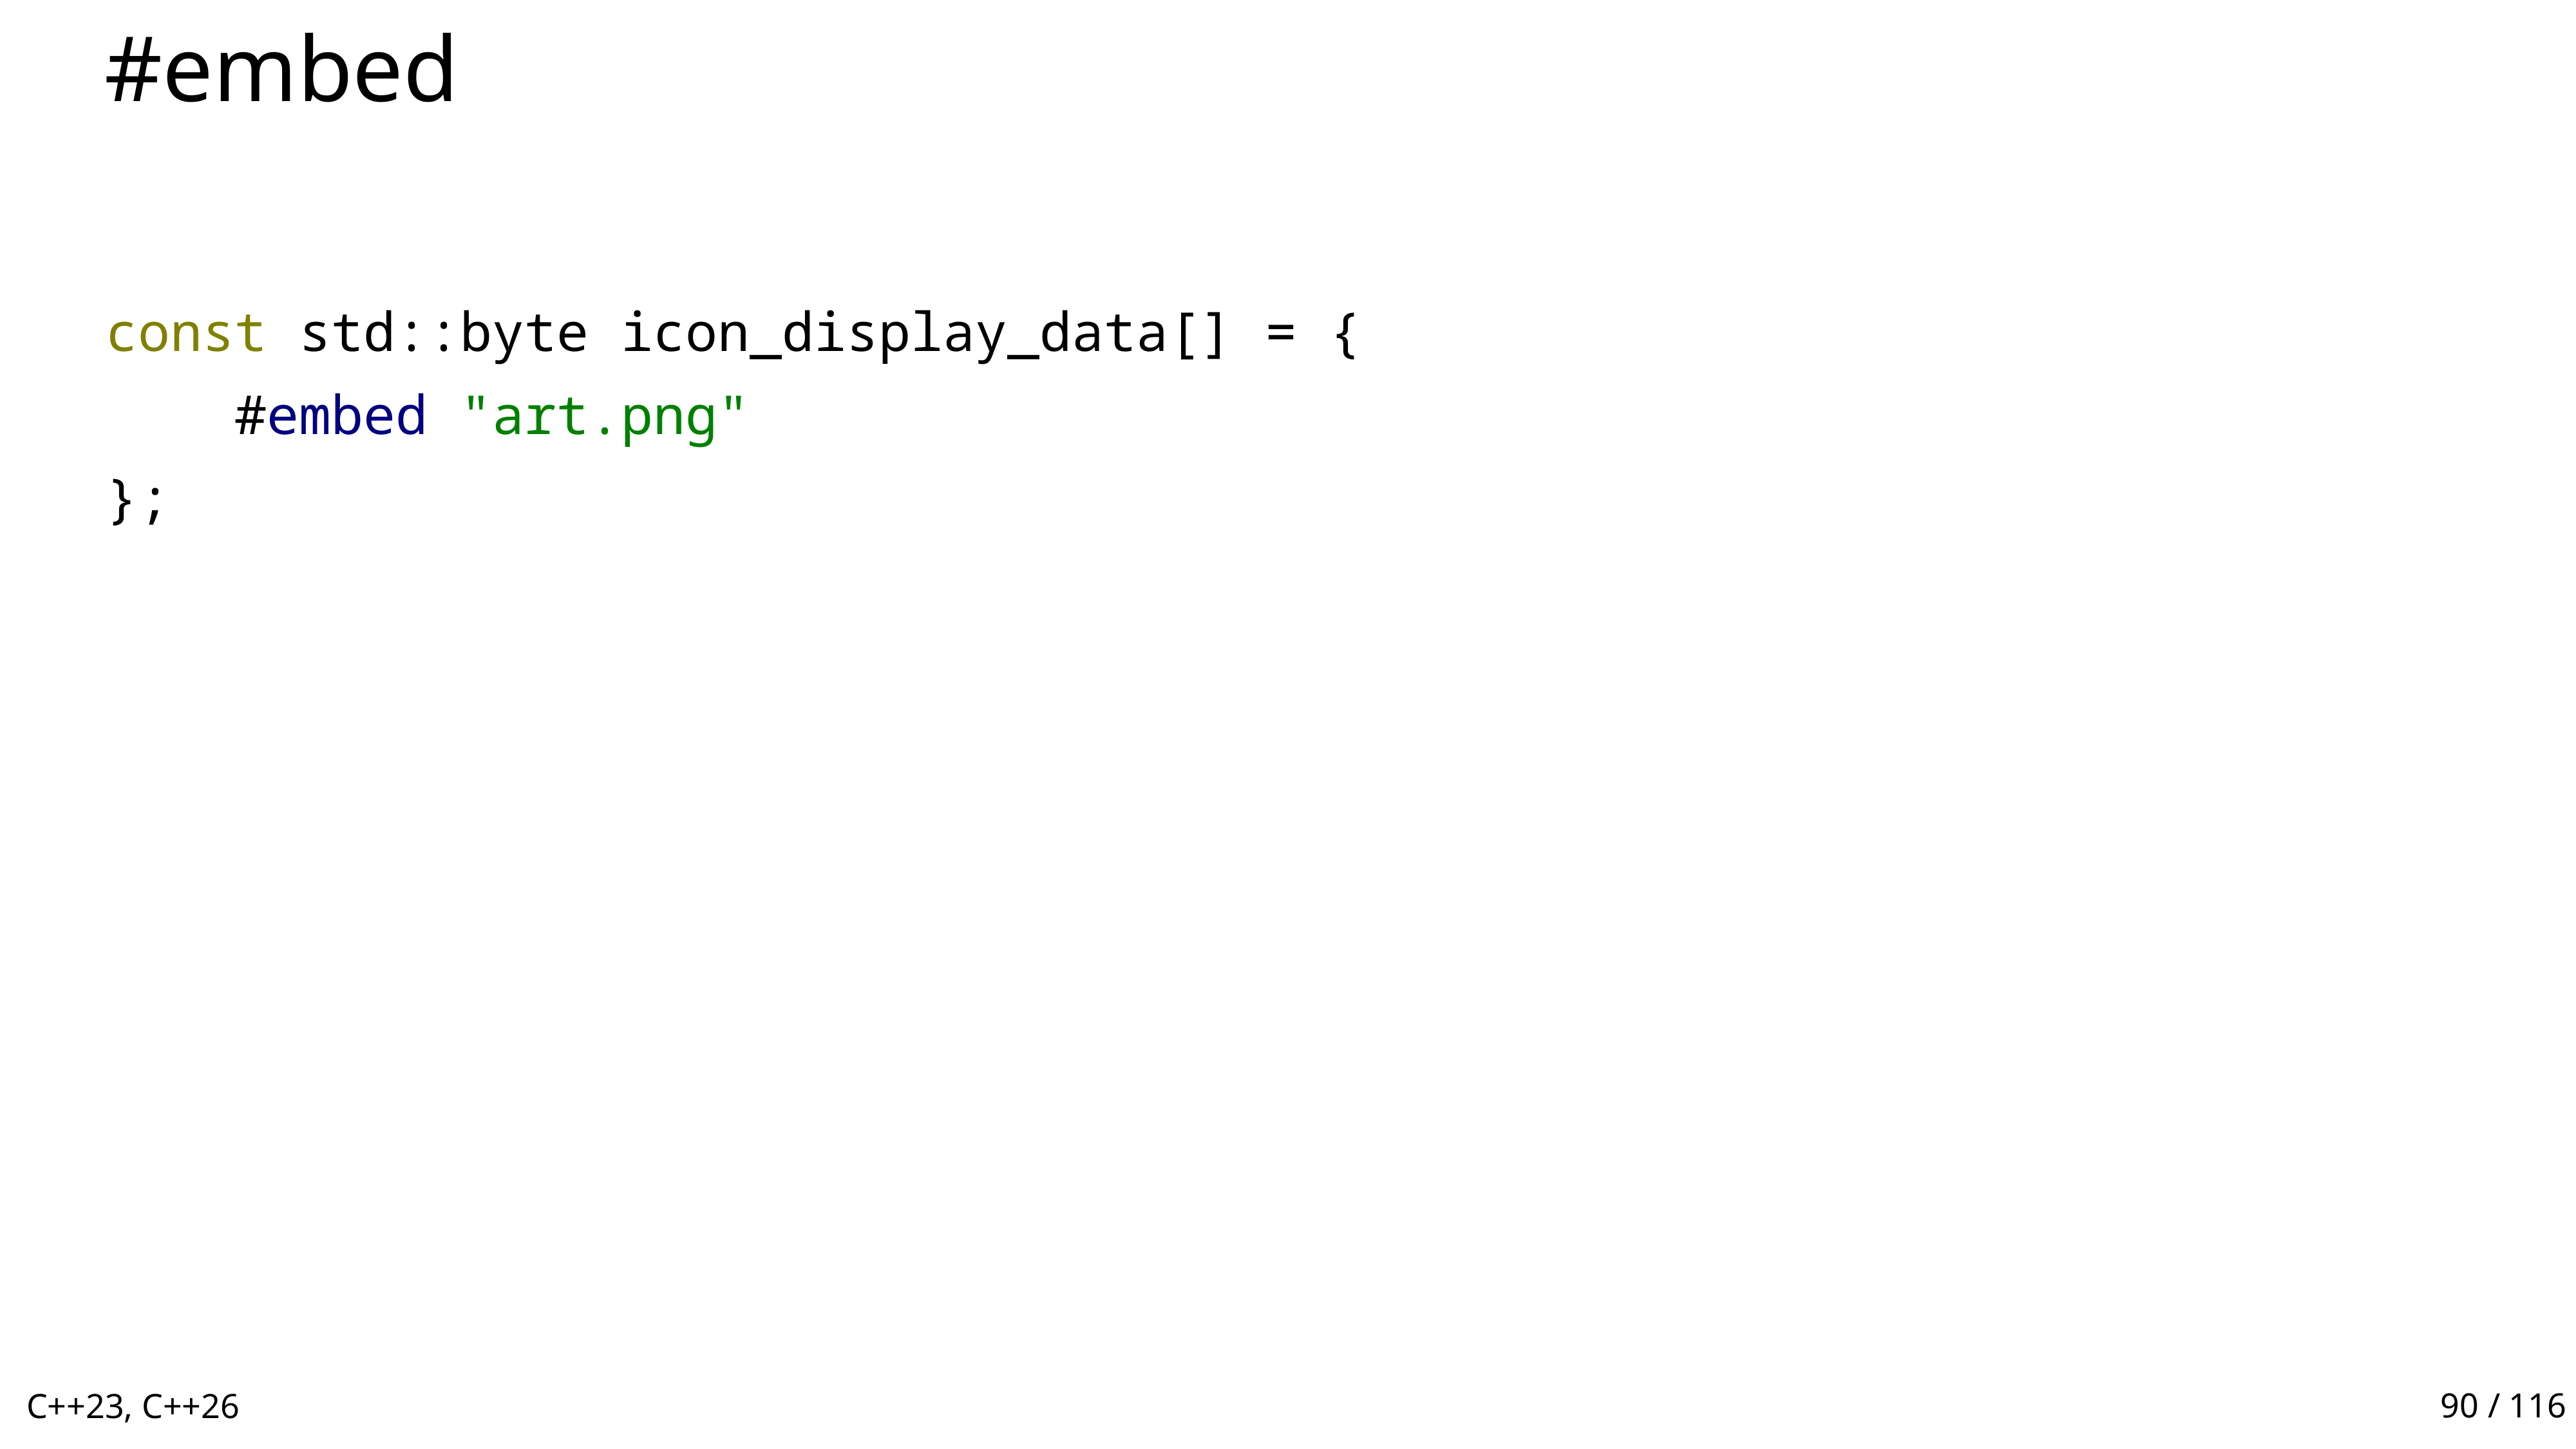

#embed
# const std::byte icon_display_data[] = {
 #embed "art.png"
};
C++23, C++26